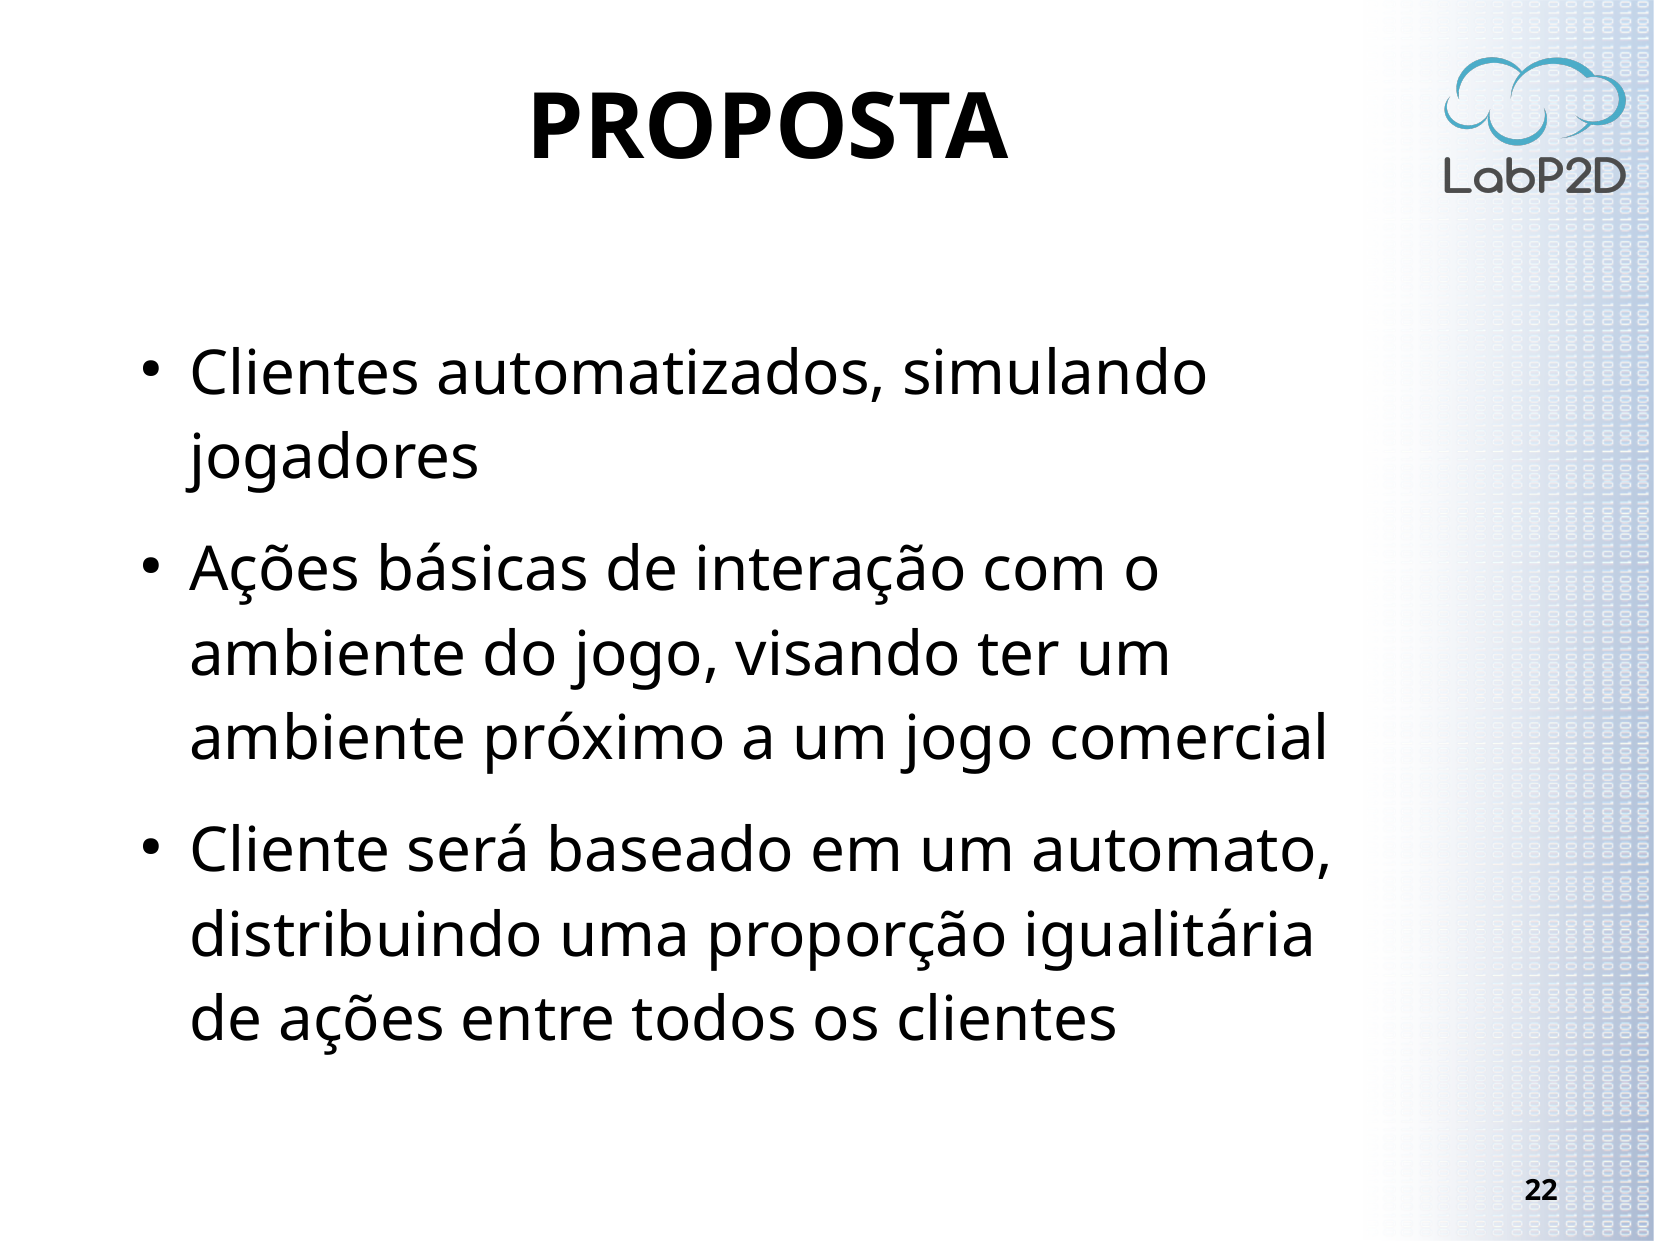

# PROPOSTA
Clientes automatizados, simulando jogadores
Ações básicas de interação com o ambiente do jogo, visando ter um ambiente próximo a um jogo comercial
Cliente será baseado em um automato, distribuindo uma proporção igualitária de ações entre todos os clientes
22